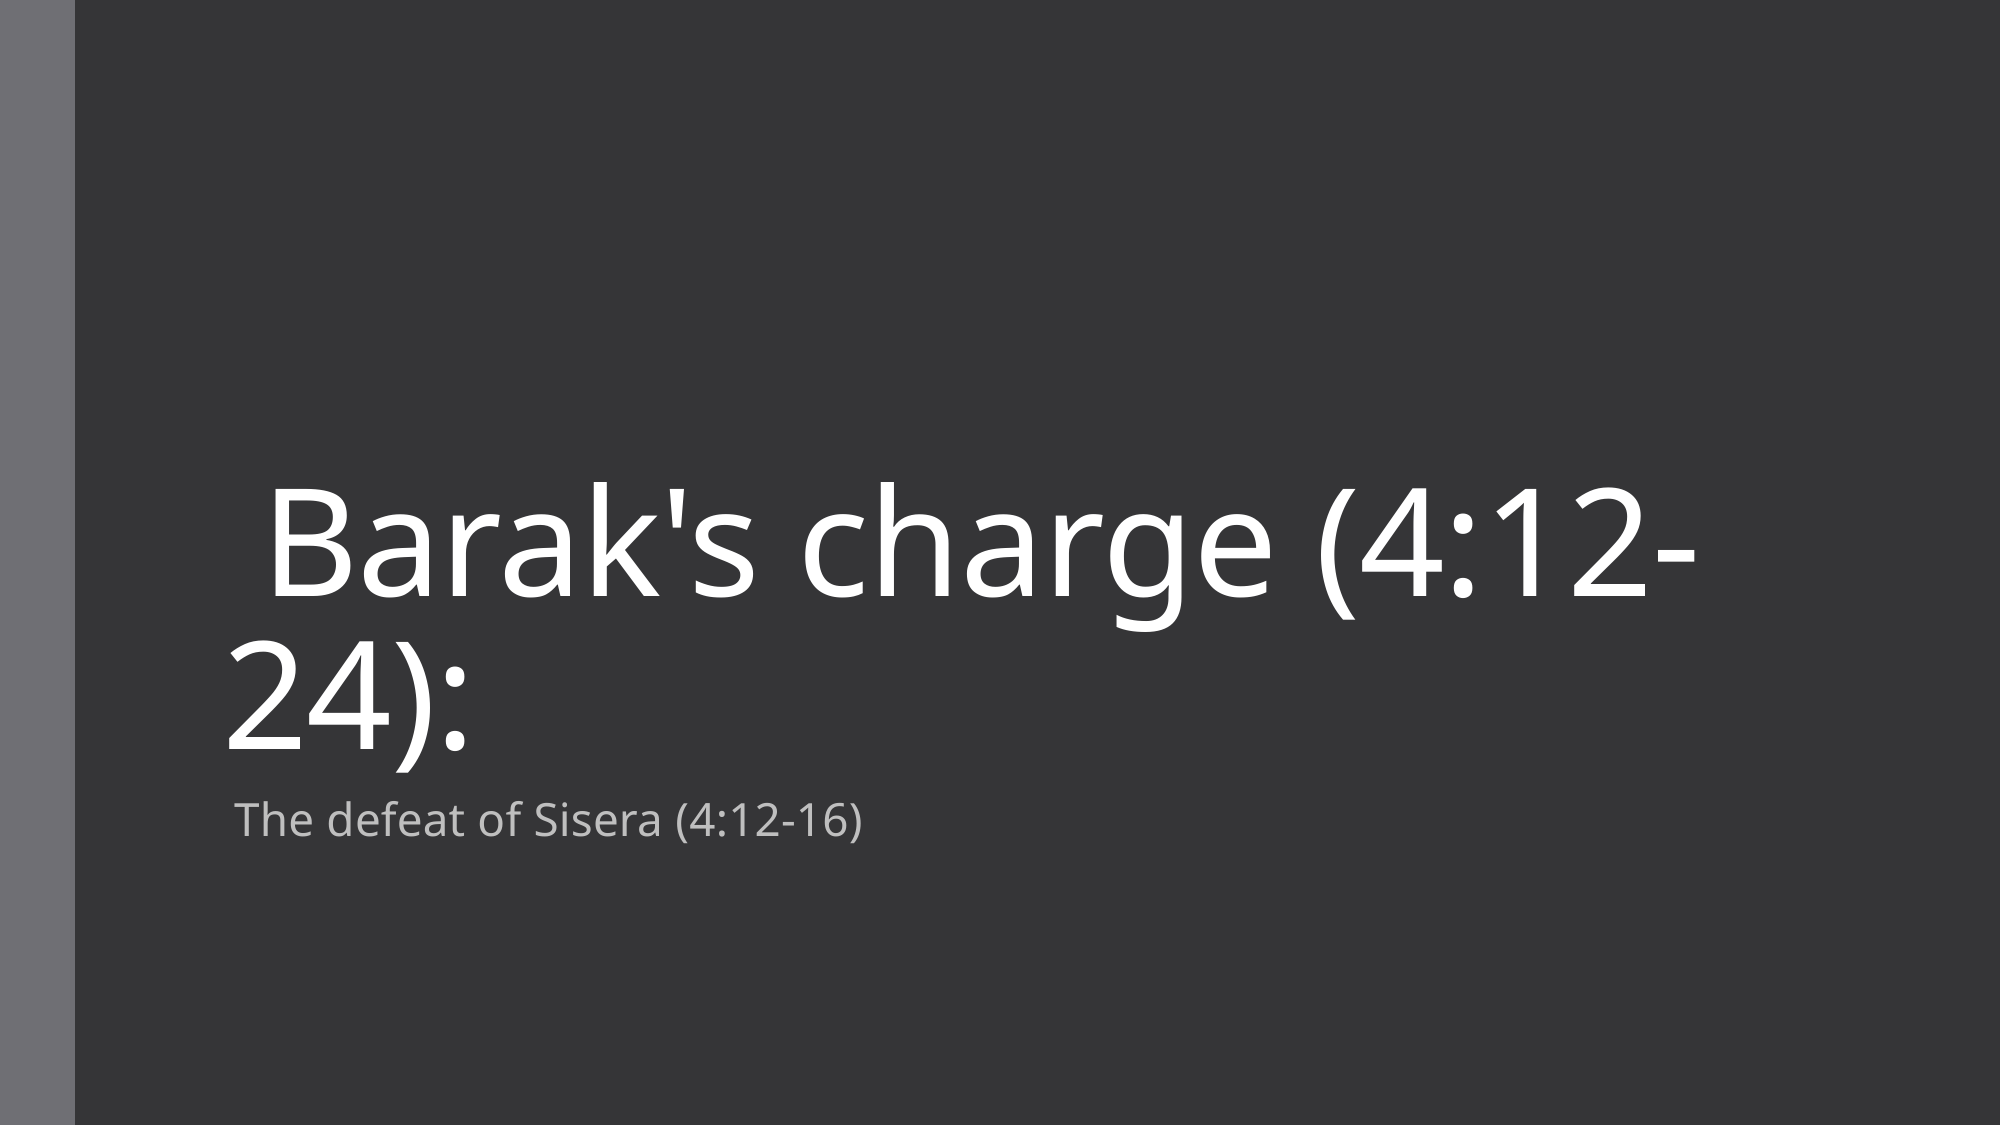

# Barak's charge (4:12-24):
 The defeat of Sisera (4:12-16)